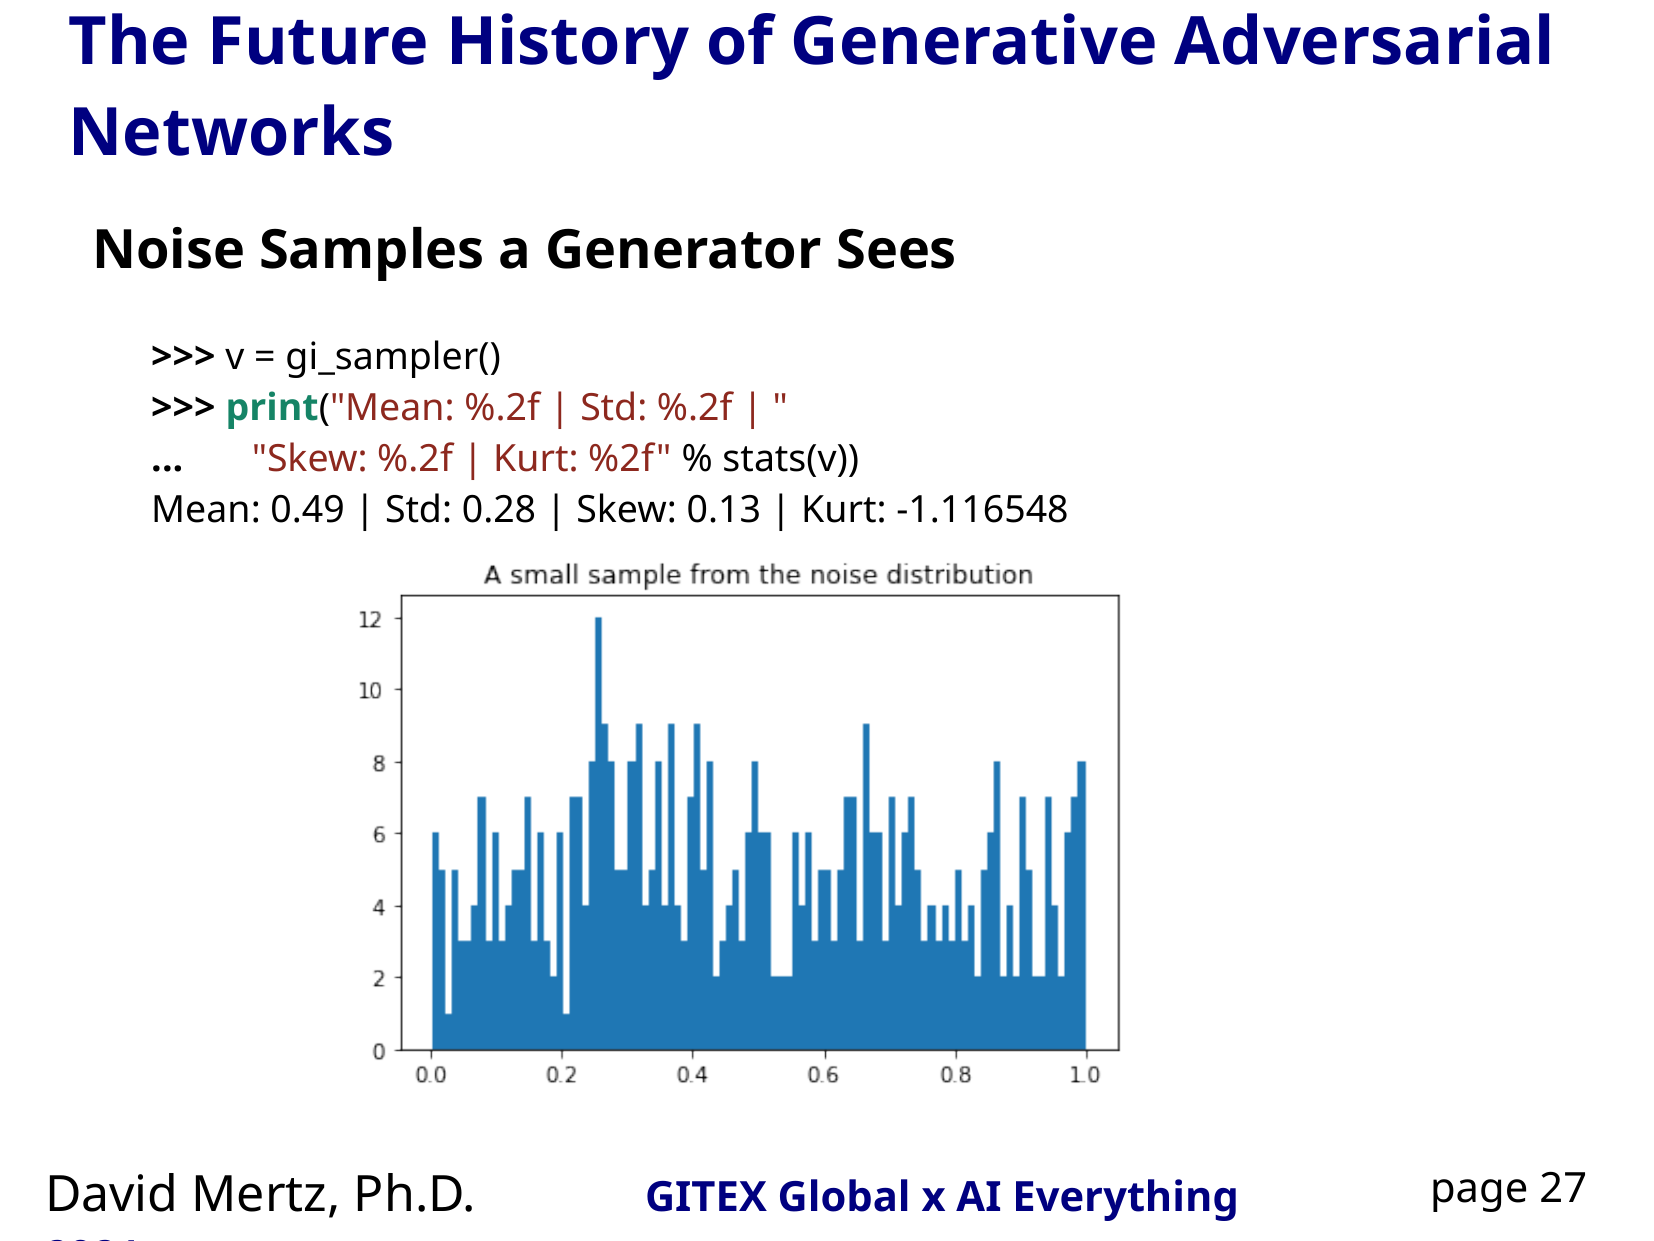

# Noise Samples a Generator Sees
>>> v = gi_sampler()
>>> print("Mean: %.2f | Std: %.2f | "
... "Skew: %.2f | Kurt: %2f" % stats(v))
Mean: 0.49 | Std: 0.28 | Skew: 0.13 | Kurt: -1.116548